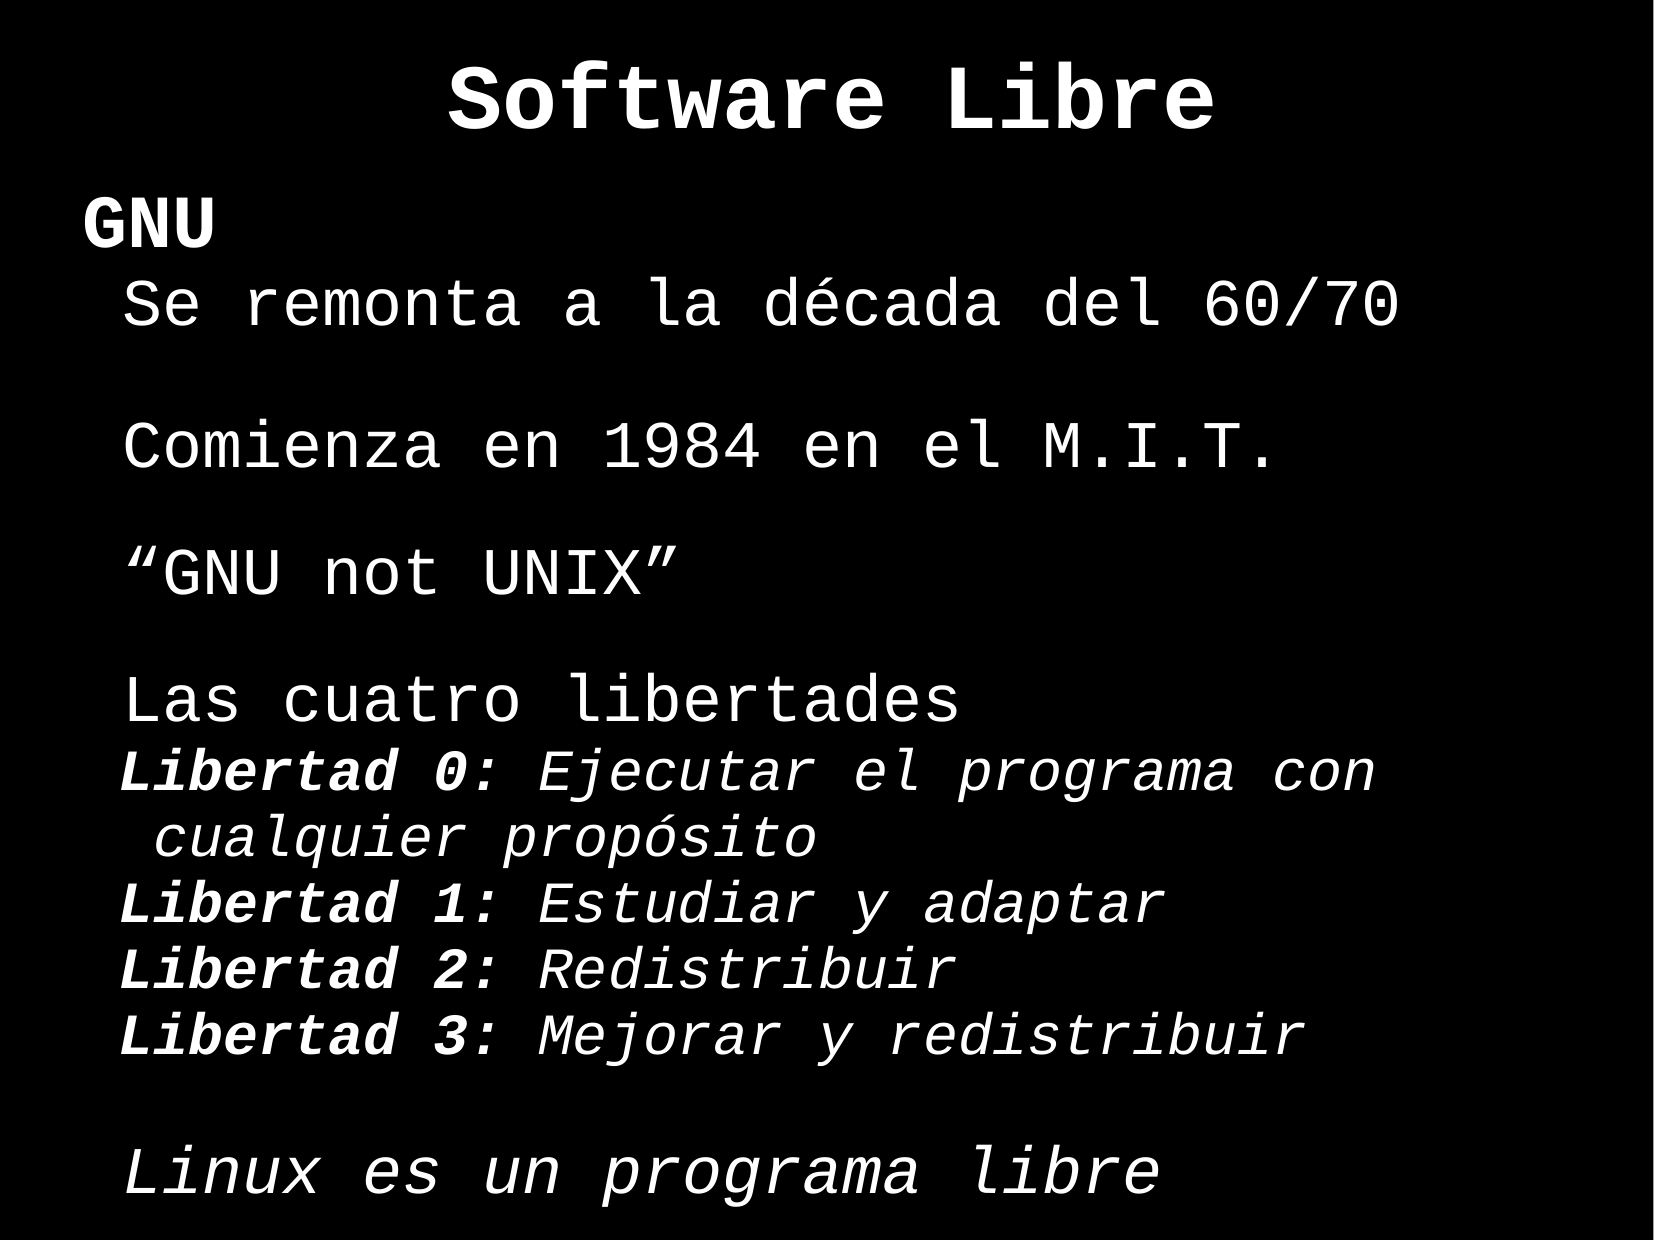

# Software Libre
GNU
 Se remonta a la década del 60/70
 Comienza en 1984 en el M.I.T.
 “GNU not UNIX”
 Las cuatro libertades
Libertad 0: Ejecutar el programa con cualquier propósito
Libertad 1: Estudiar y adaptar
Libertad 2: Redistribuir
Libertad 3: Mejorar y redistribuir
 Linux es un programa libre